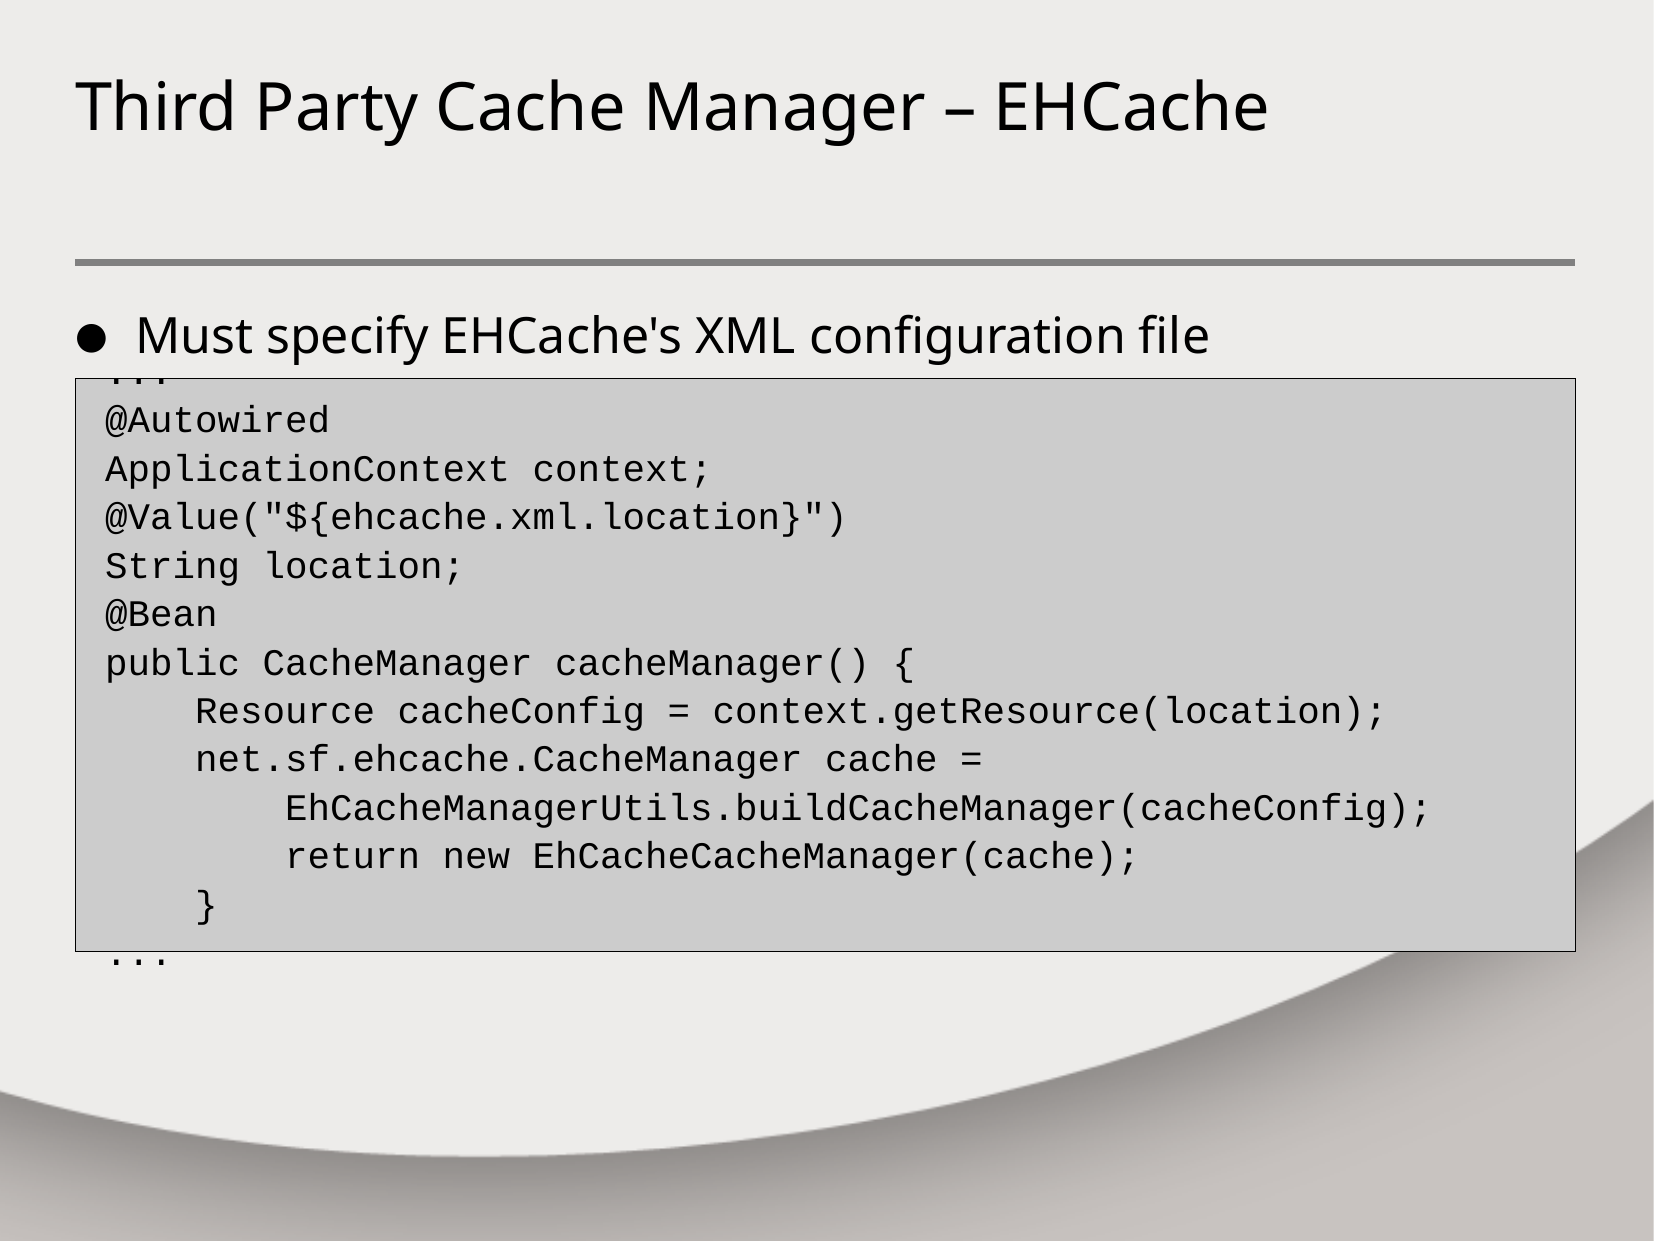

# Third Party Cache Manager – EHCache
Must specify EHCache's XML configuration file
...
@Autowired
ApplicationContext context;
@Value("${ehcache.xml.location}")
String location;
@Bean
public CacheManager cacheManager() {
 Resource cacheConfig = context.getResource(location);
 net.sf.ehcache.CacheManager cache =
 EhCacheManagerUtils.buildCacheManager(cacheConfig);
 return new EhCacheCacheManager(cache);
 }
...